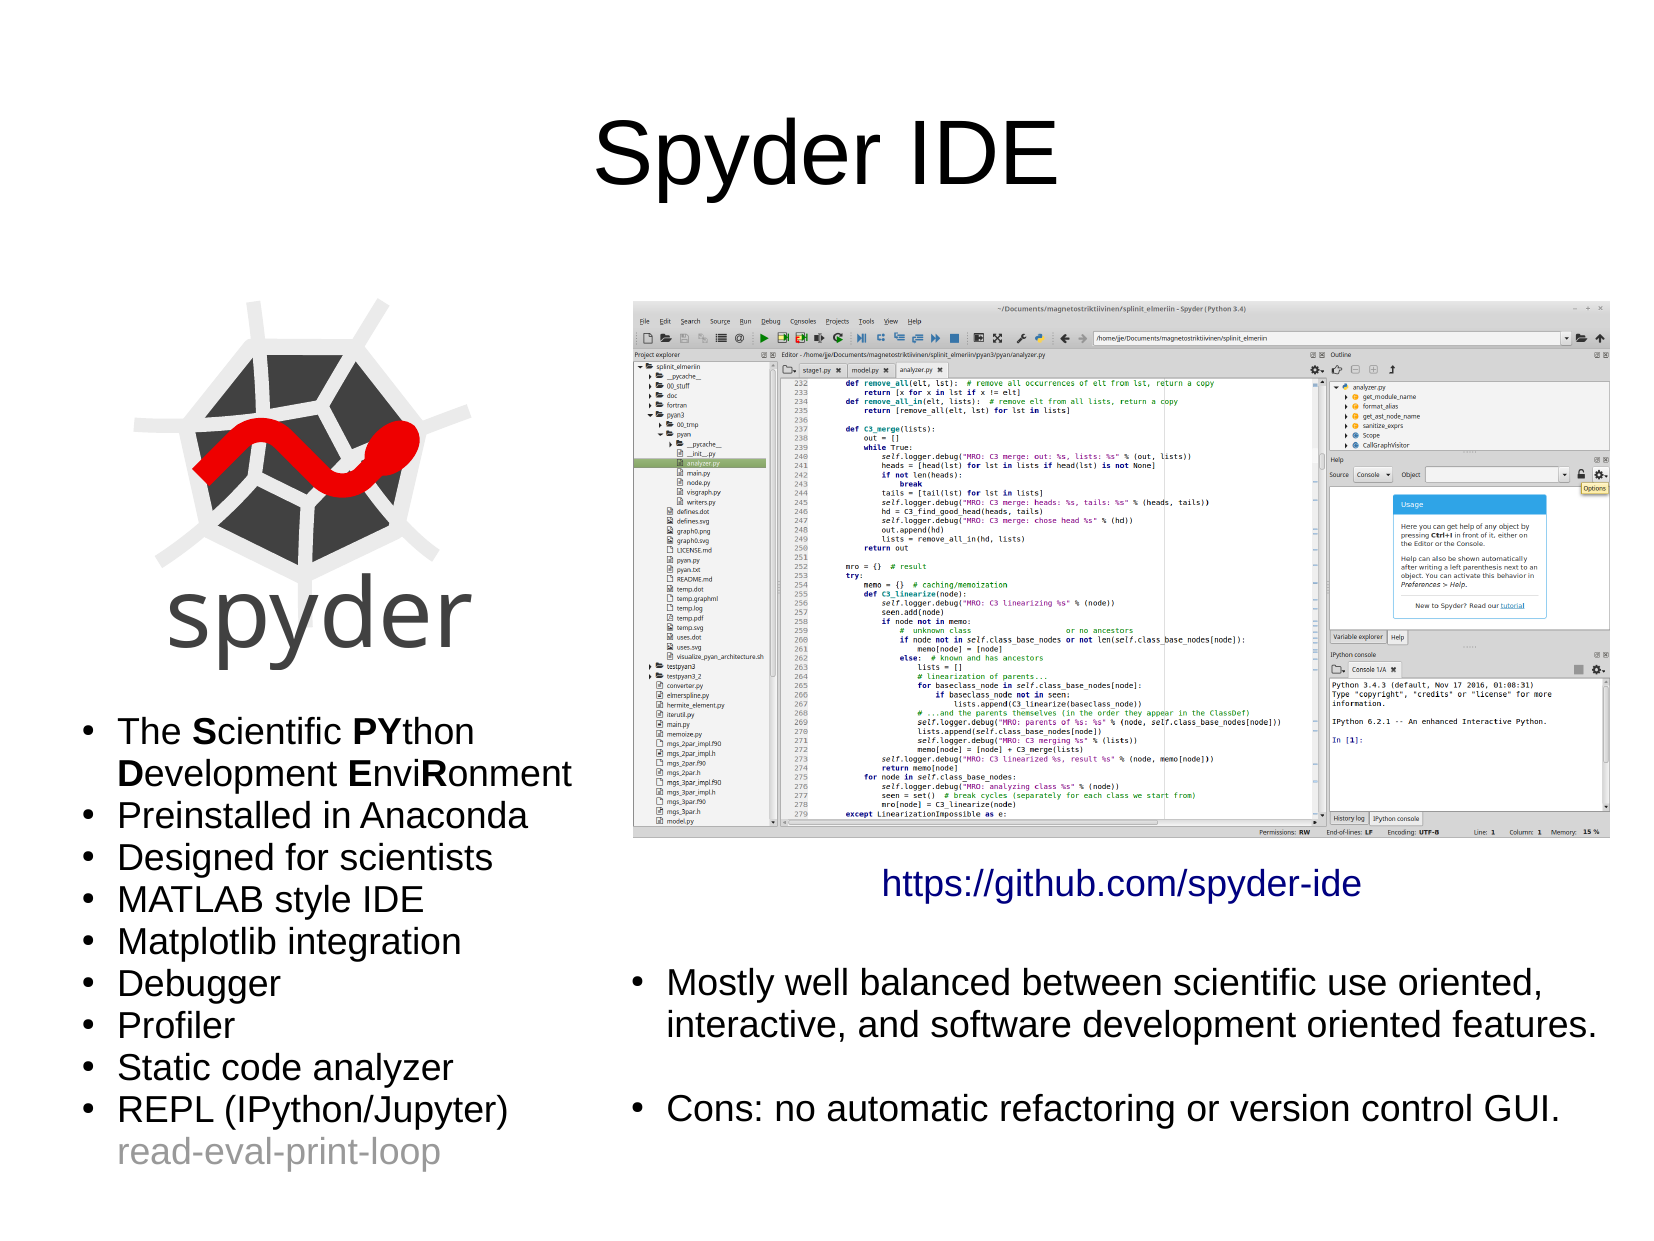

# Spyder IDE
The Scientific PYthon Development EnviRonment
Preinstalled in Anaconda
Designed for scientists
MATLAB style IDE
Matplotlib integration
Debugger
Profiler
Static code analyzer
REPL (IPython/Jupyter)
read-eval-print-loop
https://github.com/spyder-ide
Mostly well balanced between scientific use oriented,
interactive, and software development oriented features.
Cons: no automatic refactoring or version control GUI.